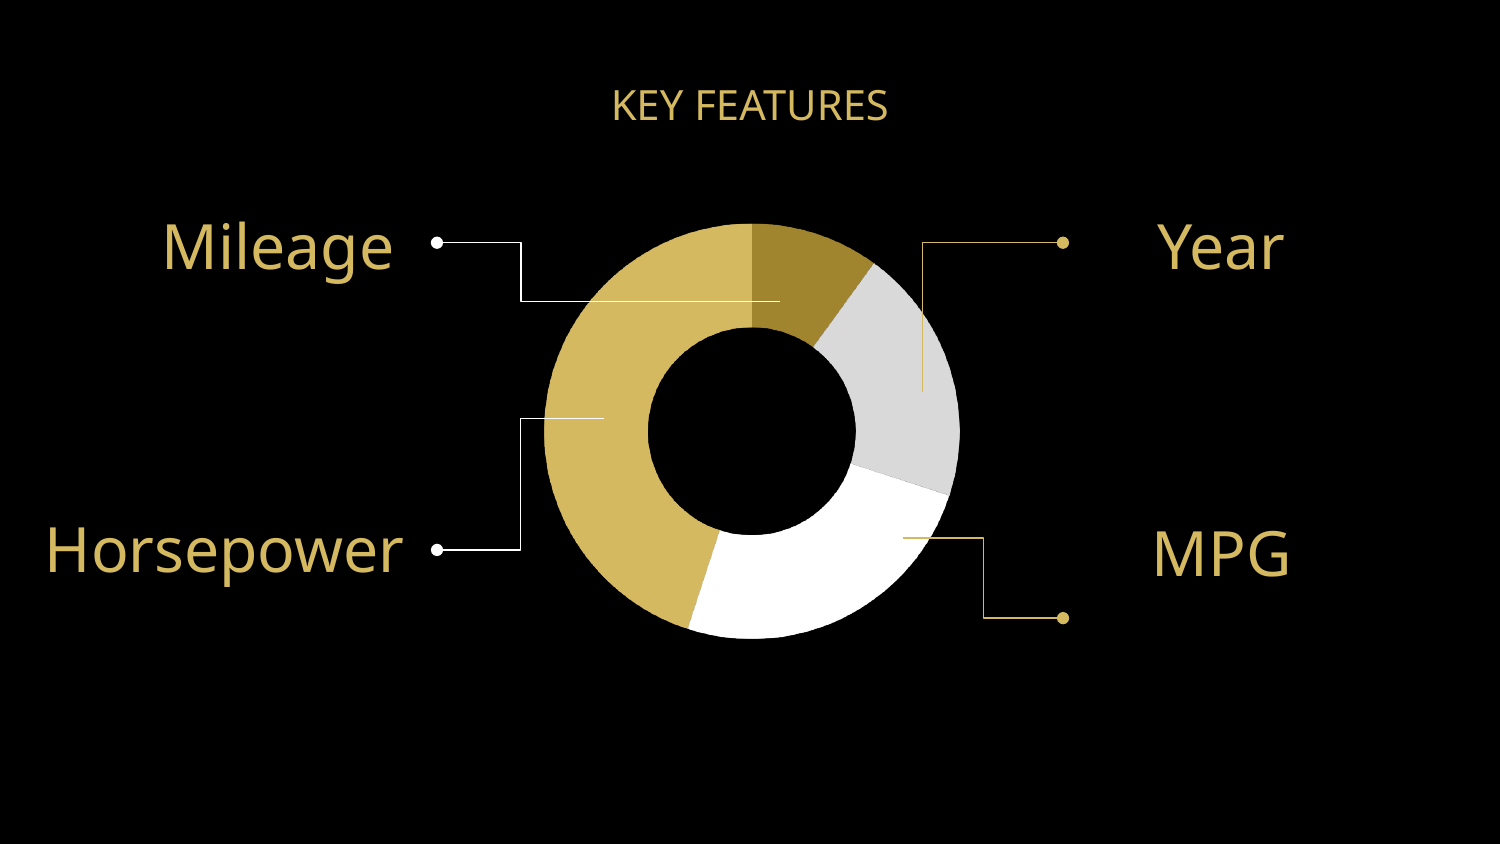

# KEY FEATURES
Mileage
Year
Horsepower
MPG